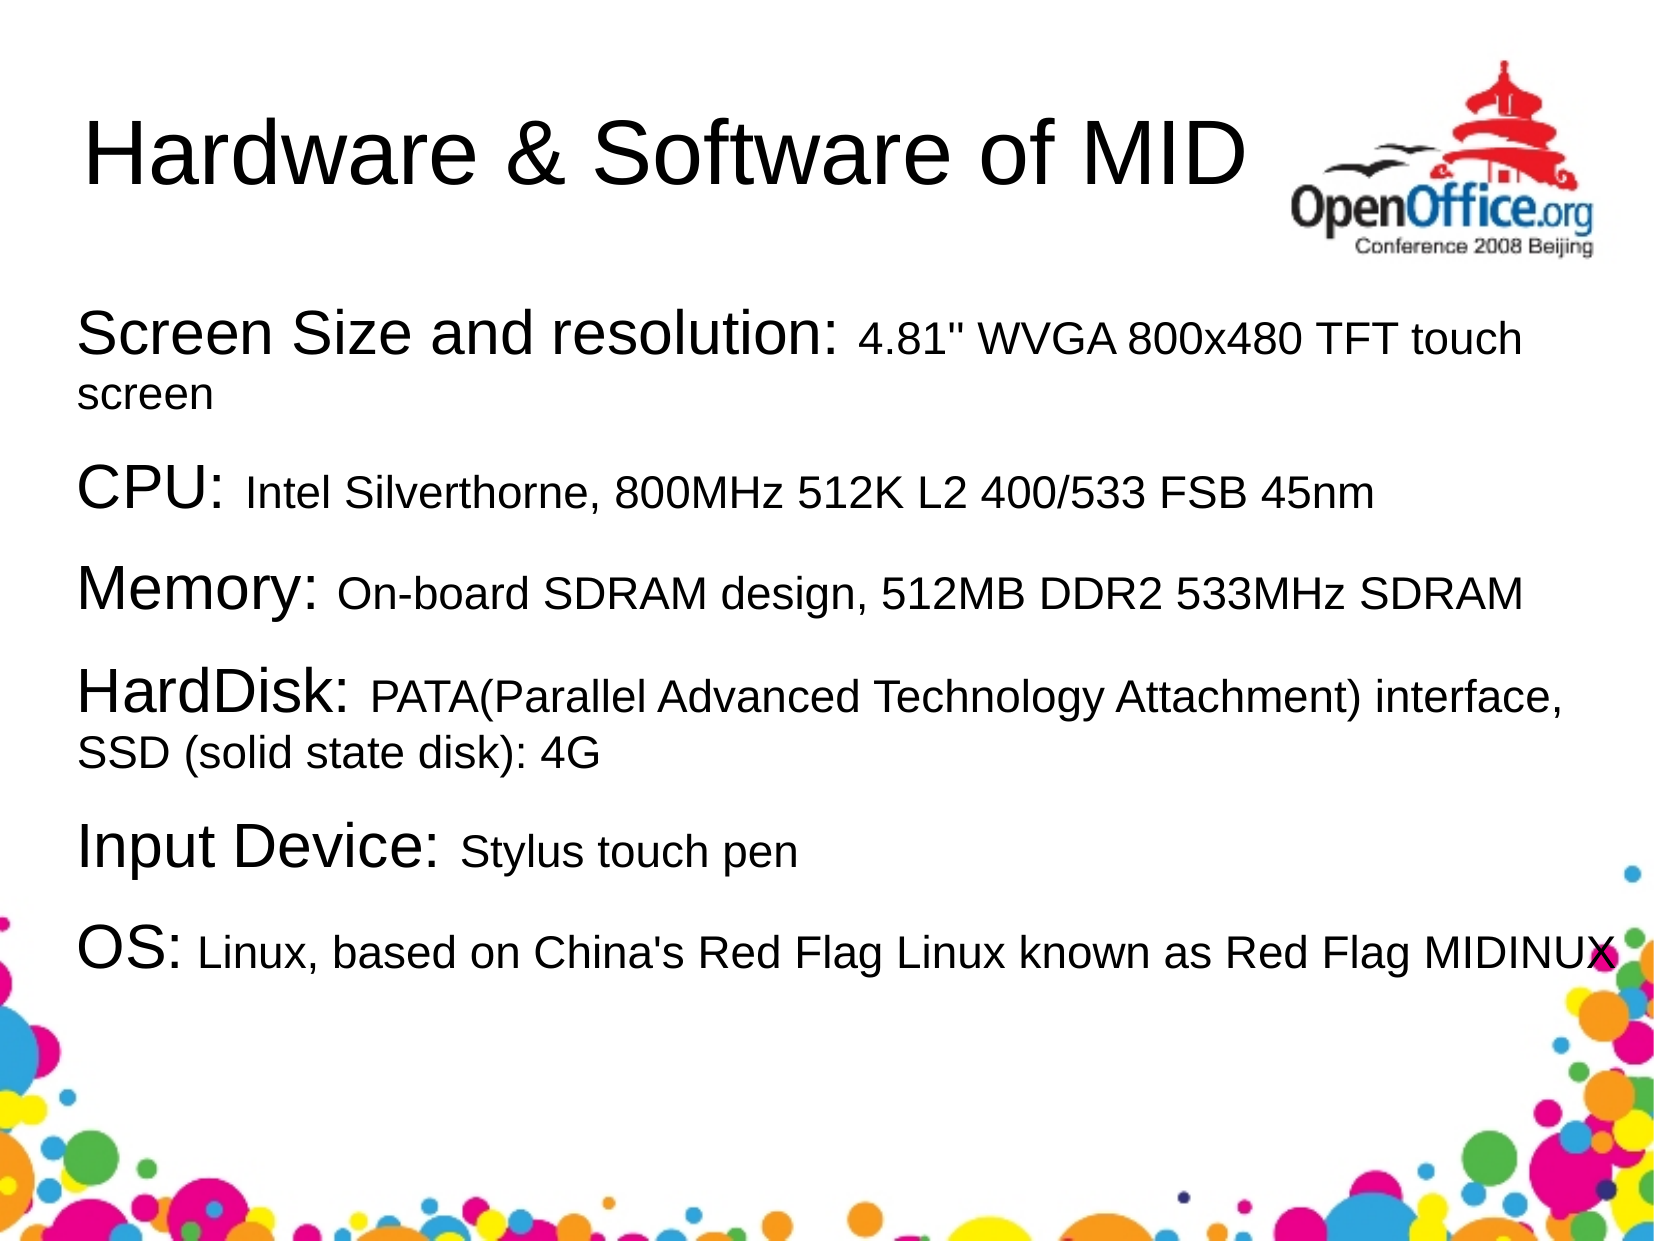

# Hardware & Software of MID
Screen Size and resolution: 4.81'' WVGA 800x480 TFT touch screen
CPU: Intel Silverthorne, 800MHz 512K L2 400/533 FSB 45nm
Memory: On-board SDRAM design, 512MB DDR2 533MHz SDRAM
HardDisk: PATA(Parallel Advanced Technology Attachment) interface, SSD (solid state disk): 4G
Input Device: Stylus touch pen
OS: Linux, based on China's Red Flag Linux known as Red Flag MIDINUX